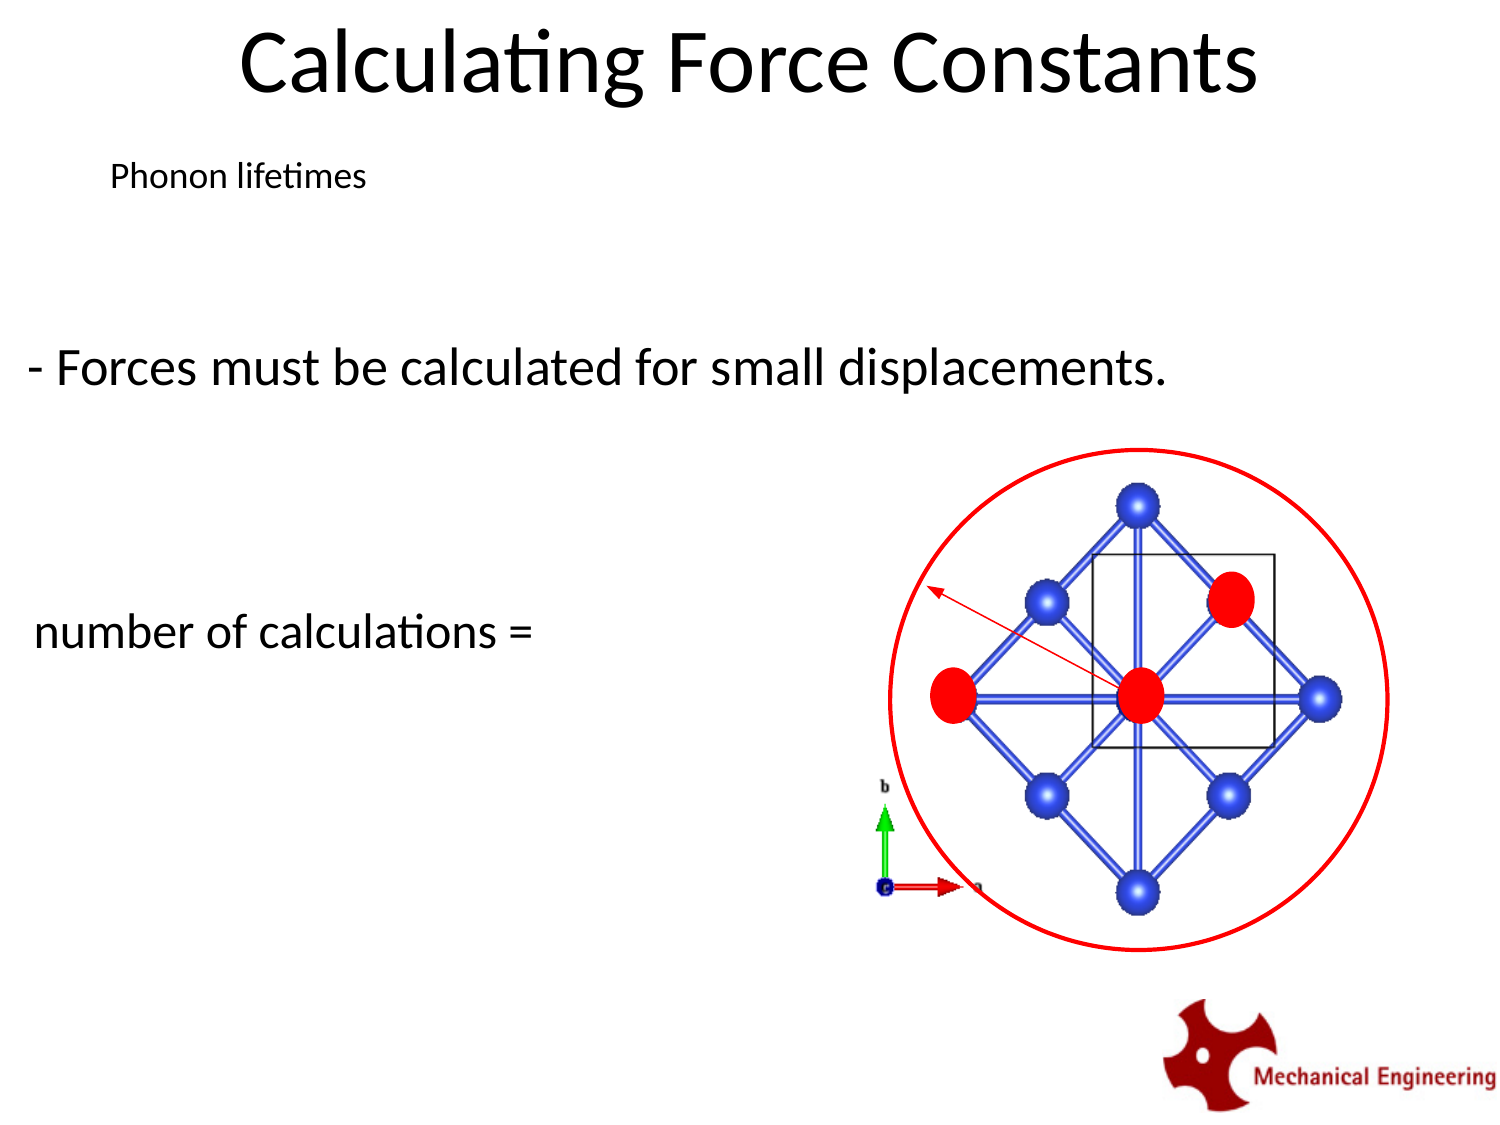

Calculating Force Constants
Phonon lifetimes
# - Forces must be calculated for small displacements.
number of calculations =